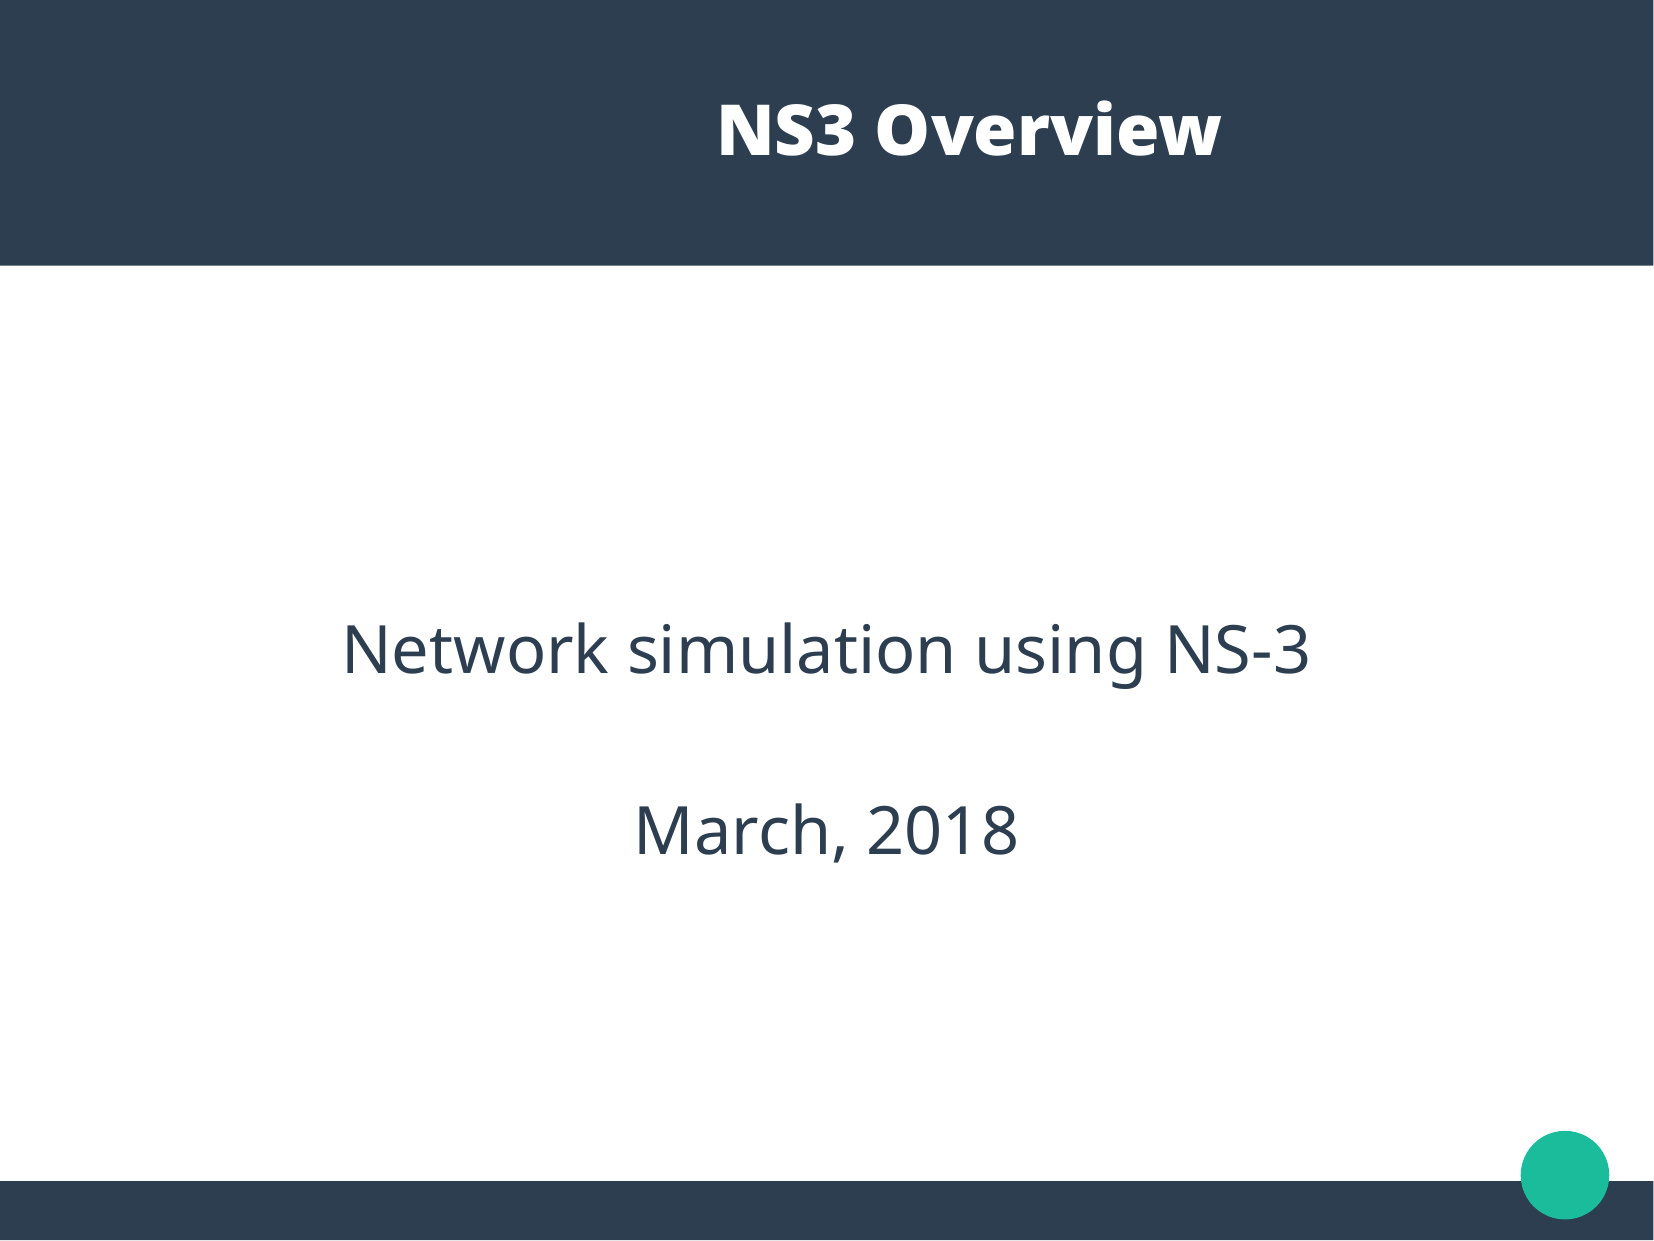

# NS3 Overview
Network simulation using NS-3
March, 2018